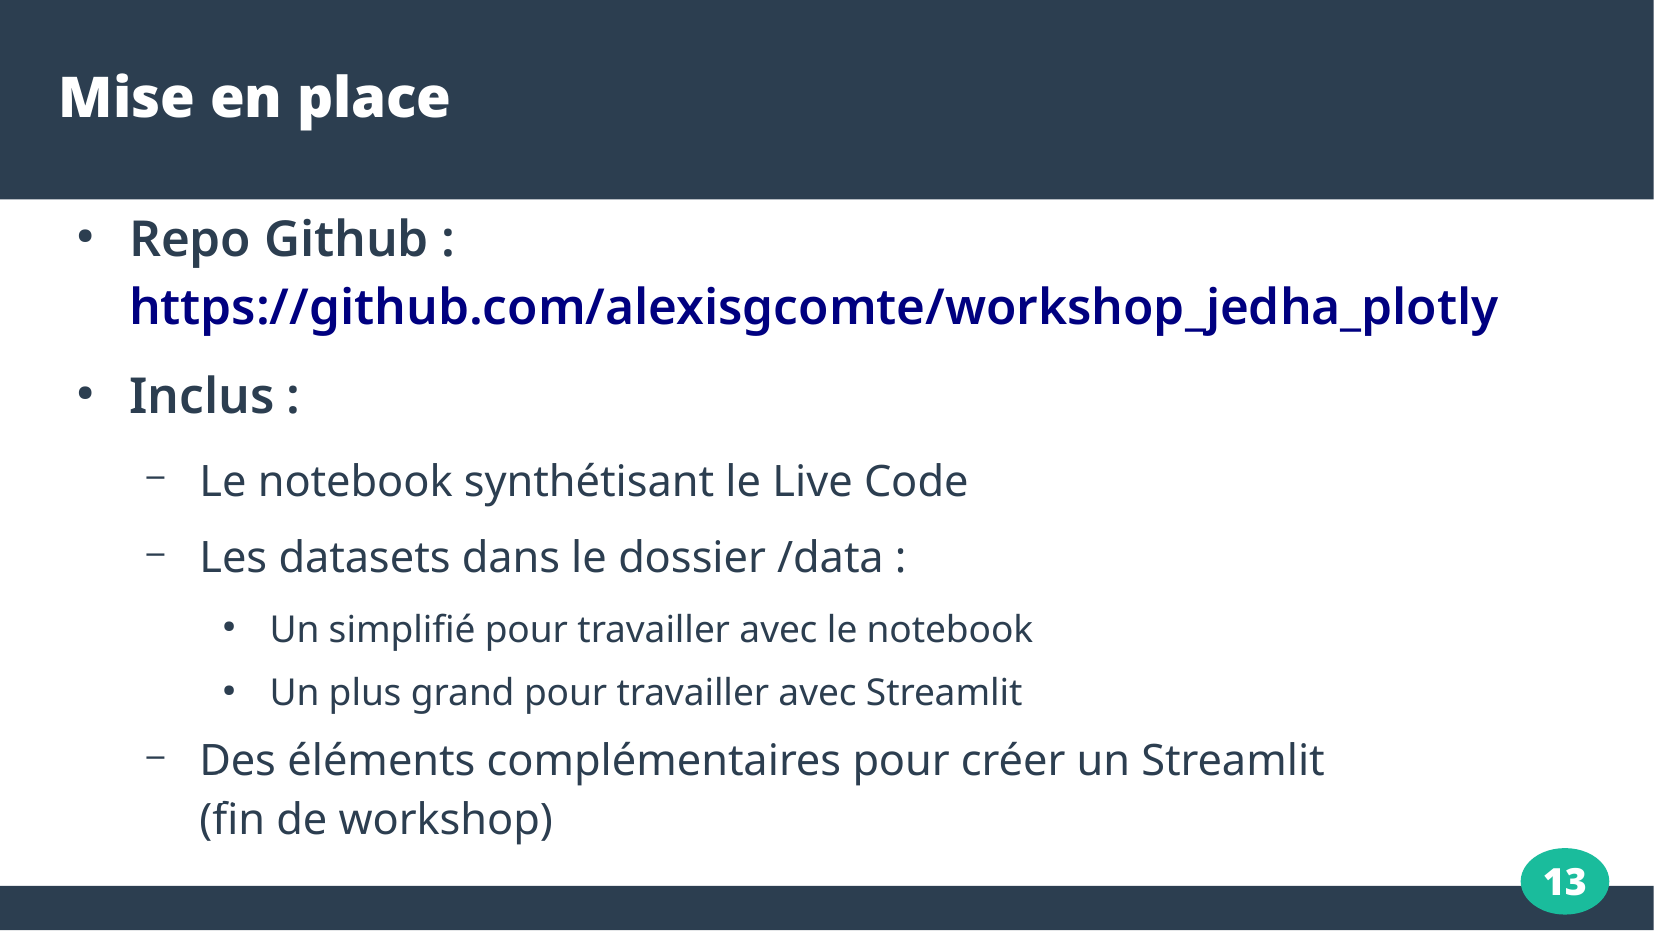

# Mise en place
Repo Github :
https://github.com/alexisgcomte/workshop_jedha_plotly
Inclus :
Le notebook synthétisant le Live Code
Les datasets dans le dossier /data :
Un simplifié pour travailler avec le notebook
Un plus grand pour travailler avec Streamlit
Des éléments complémentaires pour créer un Streamlit
(fin de workshop)
Le modèle
13